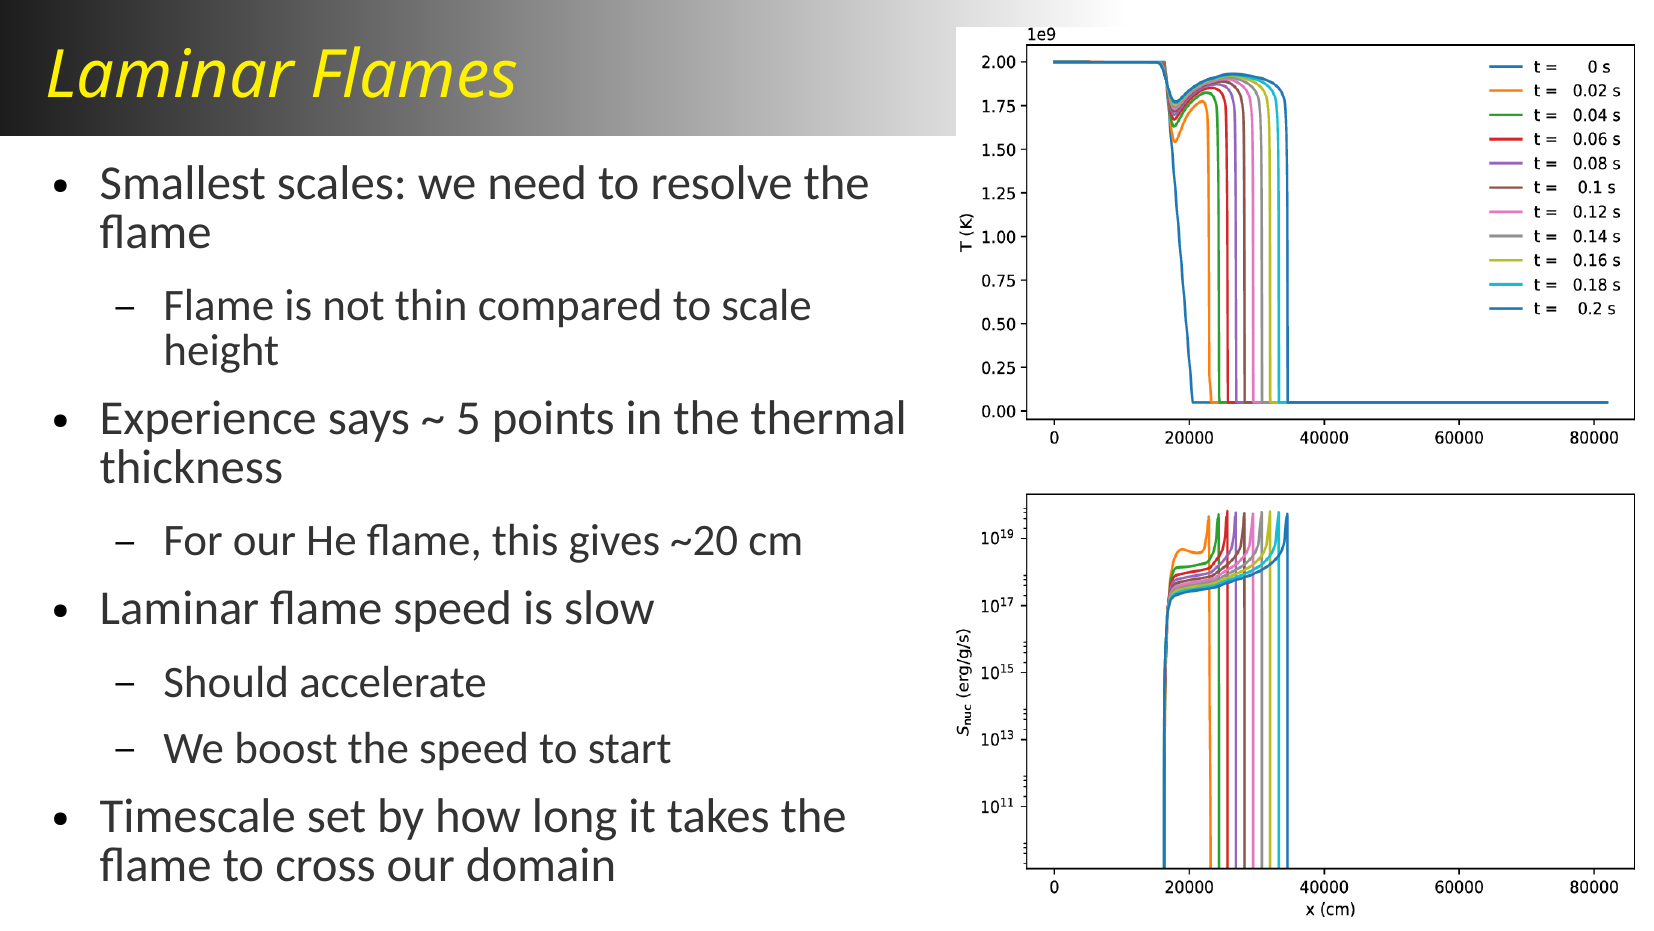

# Laminar Flames
Smallest scales: we need to resolve the flame
Flame is not thin compared to scale height
Experience says ~ 5 points in the thermal thickness
For our He flame, this gives ~20 cm
Laminar flame speed is slow
Should accelerate
We boost the speed to start
Timescale set by how long it takes the flame to cross our domain